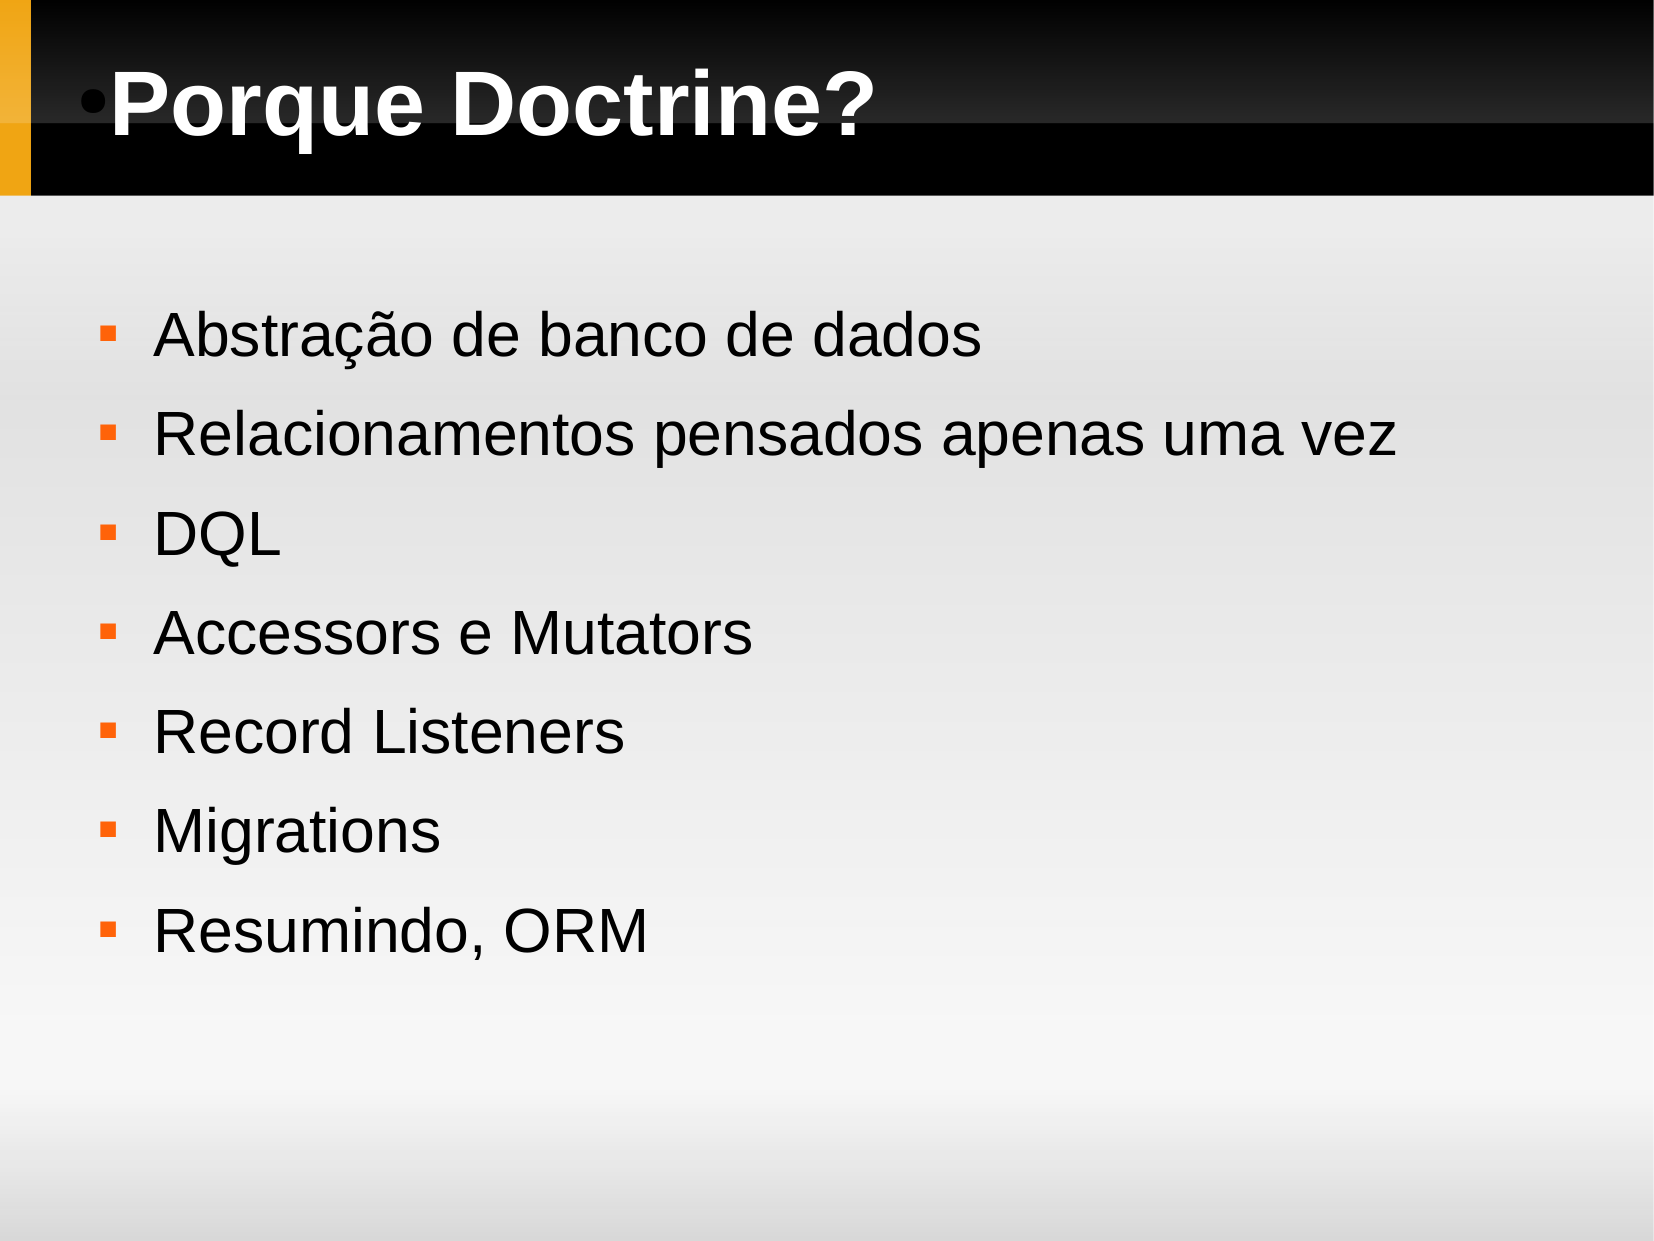

# Porque Doctrine?
Abstração de banco de dados
Relacionamentos pensados apenas uma vez
DQL
Accessors e Mutators
Record Listeners
Migrations
Resumindo, ORM